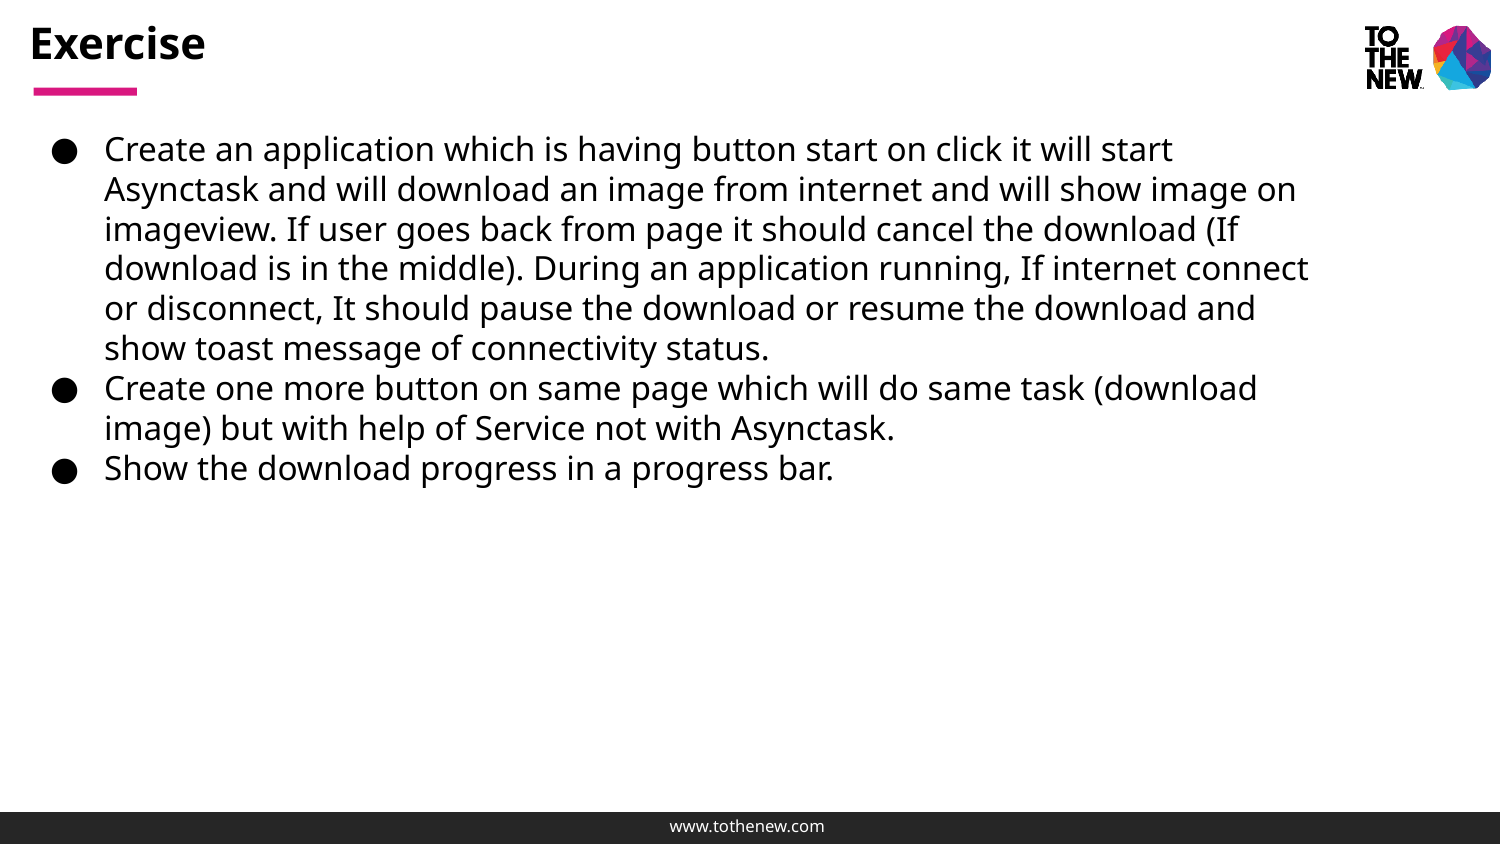

# Exercise
Create an application which is having button start on click it will start Asynctask and will download an image from internet and will show image on imageview. If user goes back from page it should cancel the download (If download is in the middle). During an application running, If internet connect or disconnect, It should pause the download or resume the download and show toast message of connectivity status.
Create one more button on same page which will do same task (download image) but with help of Service not with Asynctask.
Show the download progress in a progress bar.